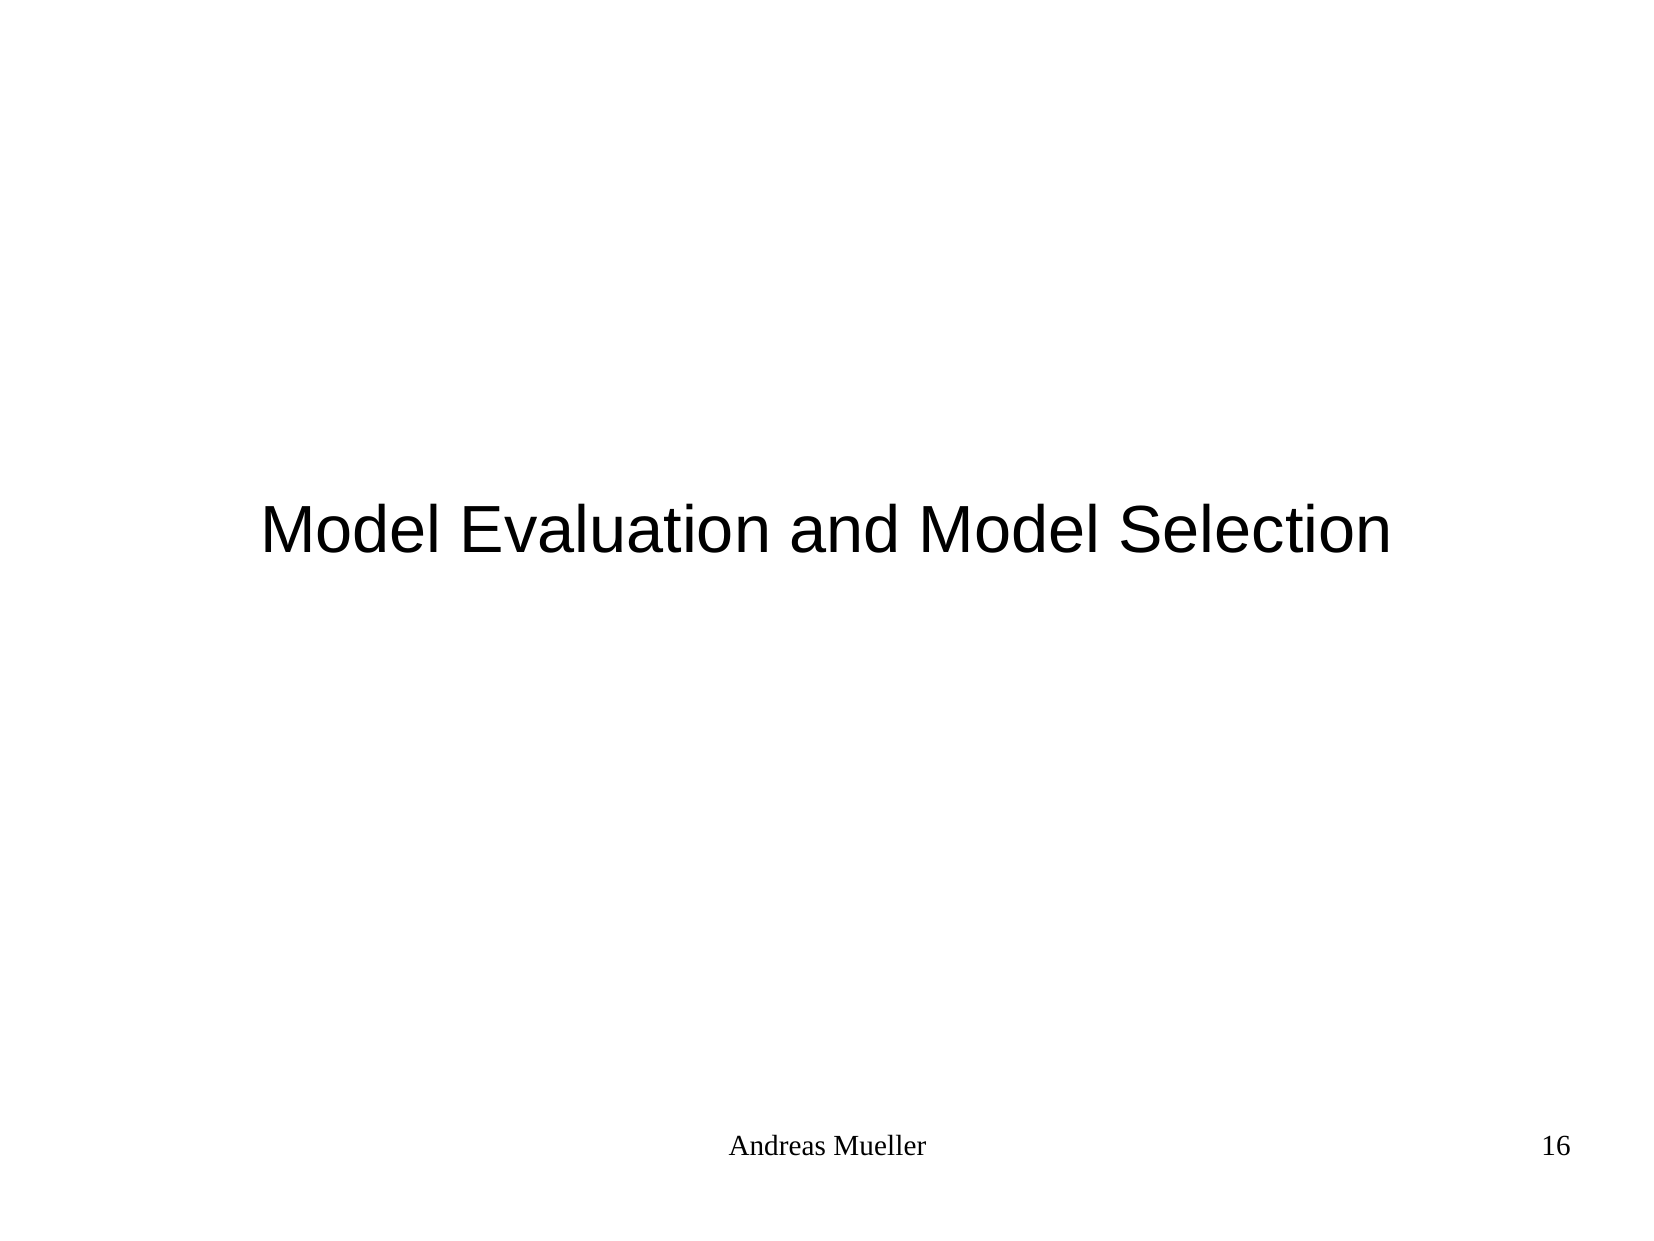

# Model Evaluation and Model Selection
Andreas Mueller
16